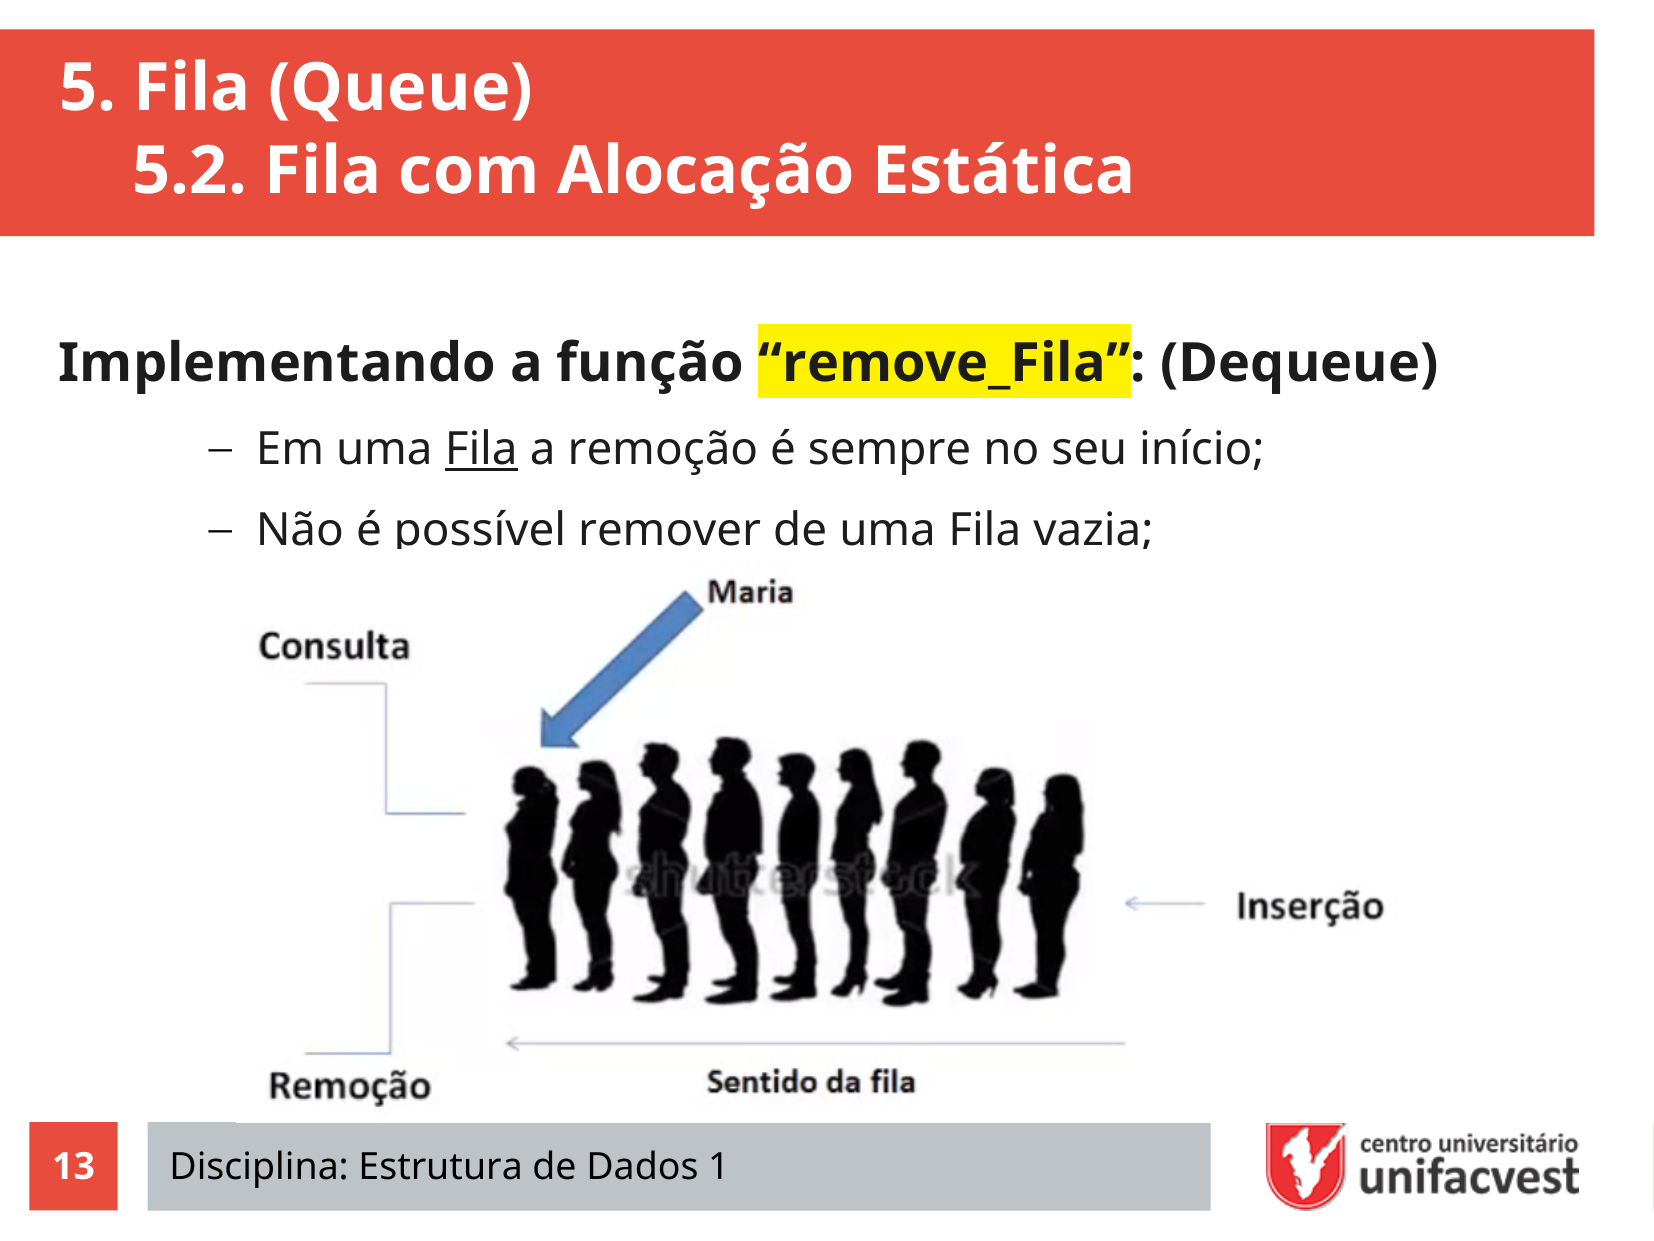

# 5. Fila (Queue) 5.2. Fila com Alocação Estática
Implementando a função “remove_Fila”: (Dequeue)
Em uma Fila a remoção é sempre no seu início;
Não é possível remover de uma Fila vazia;
13
Disciplina: Estrutura de Dados 1